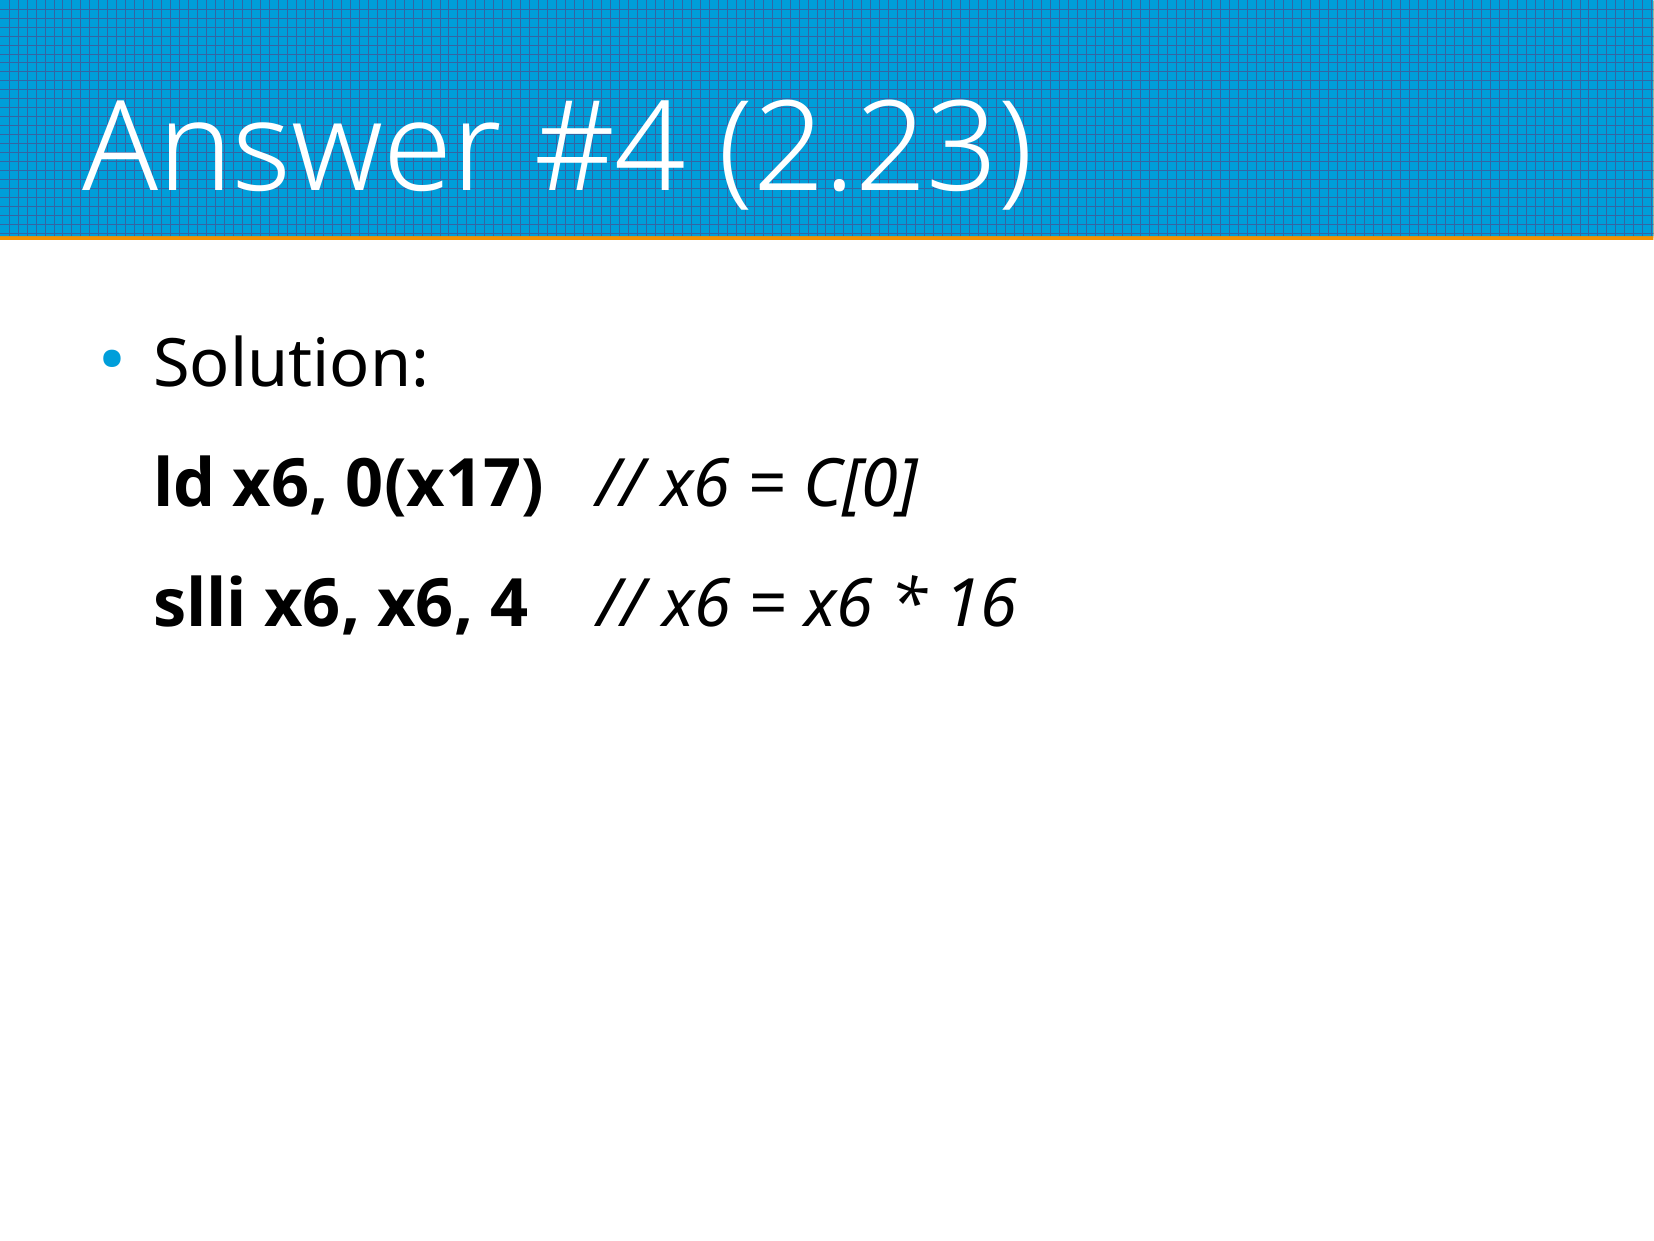

# Answer #4 (2.23)
Solution:
ld x6, 0(x17) // x6 = C[0]
slli x6, x6, 4 // x6 = x6 * 16